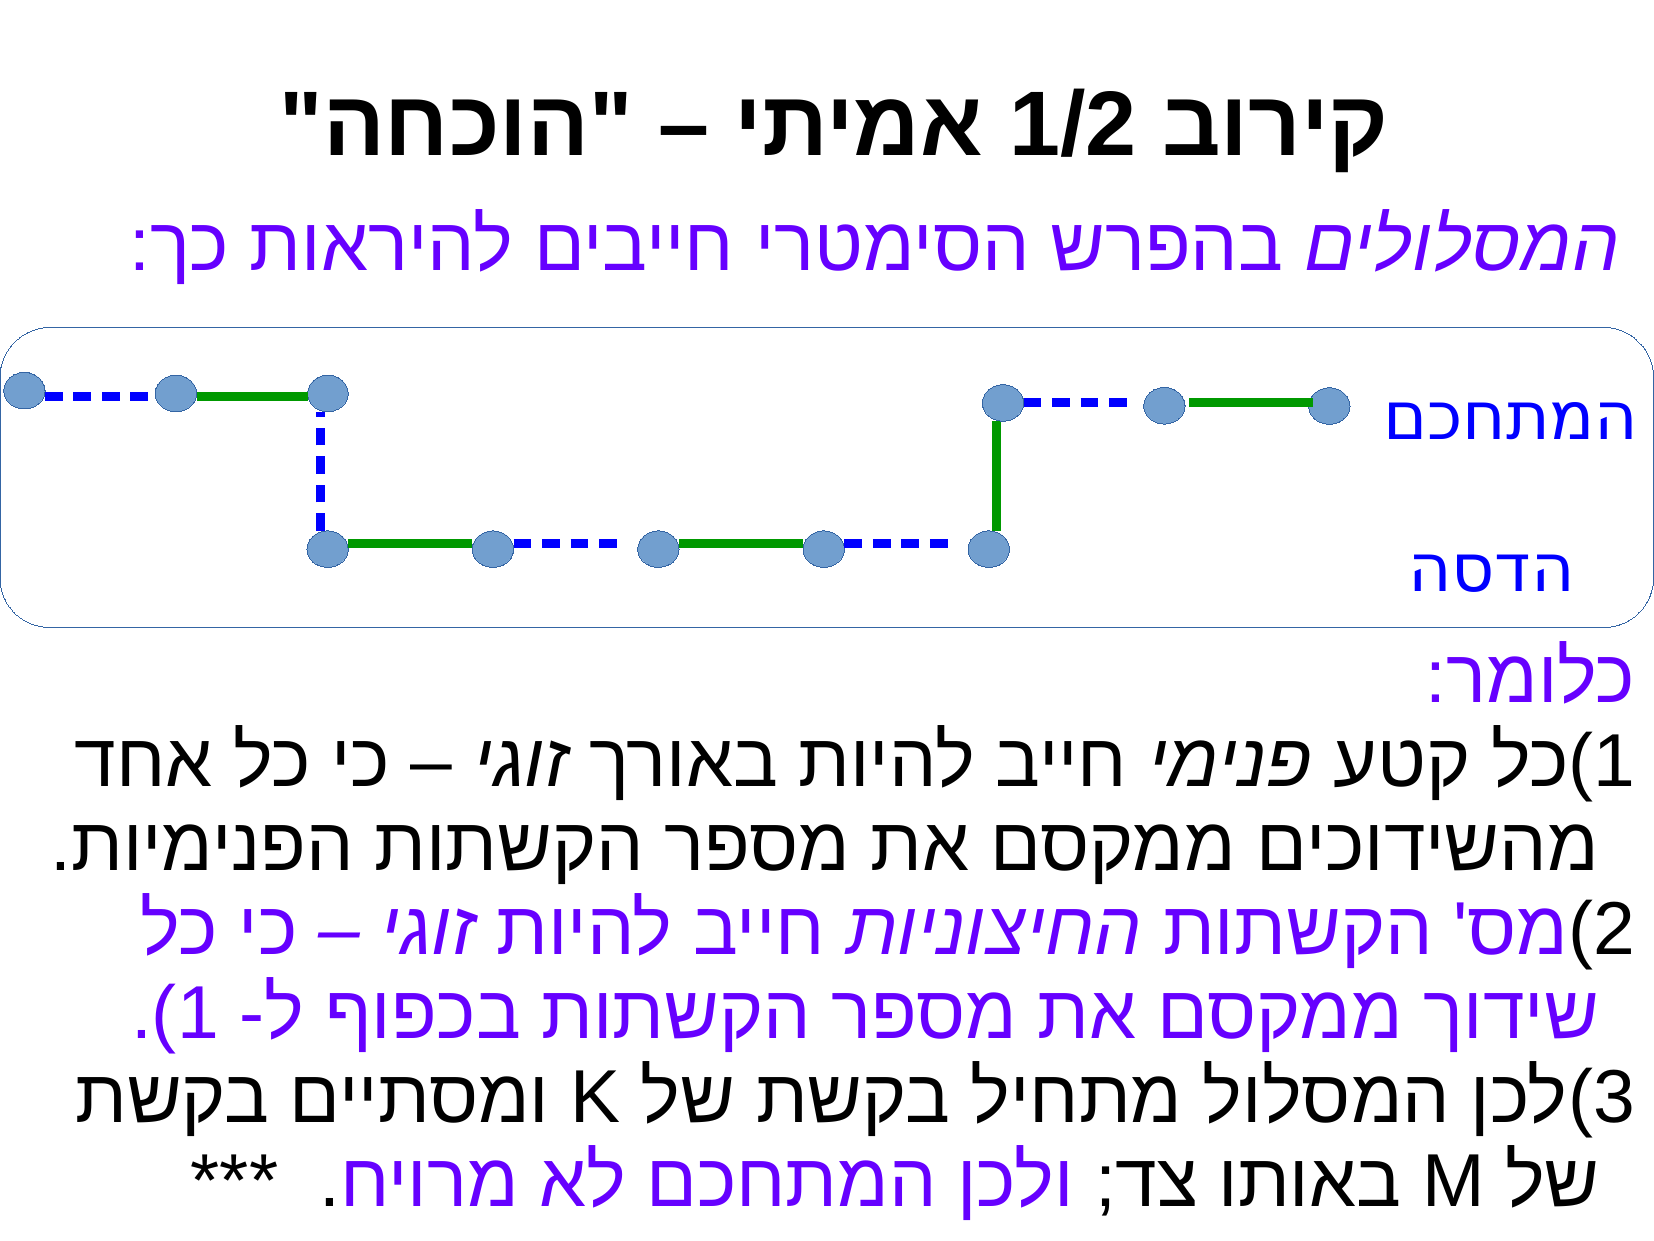

# קירוב 1/2 אמיתי – "הוכחה"
המסלולים בהפרש הסימטרי חייבים להיראות כך:
המתחכם
הדסה
כלומר:
כל קטע פנימי חייב להיות באורך זוגי – כי כל אחד מהשידוכים ממקסם את מספר הקשתות הפנימיות.
מס' הקשתות החיצוניות חייב להיות זוגי – כי כל שידוך ממקסם את מספר הקשתות בכפוף ל- 1).
לכן המסלול מתחיל בקשת של K ומסתיים בקשת של M באותו צד; ולכן המתחכם לא מרויח. ***